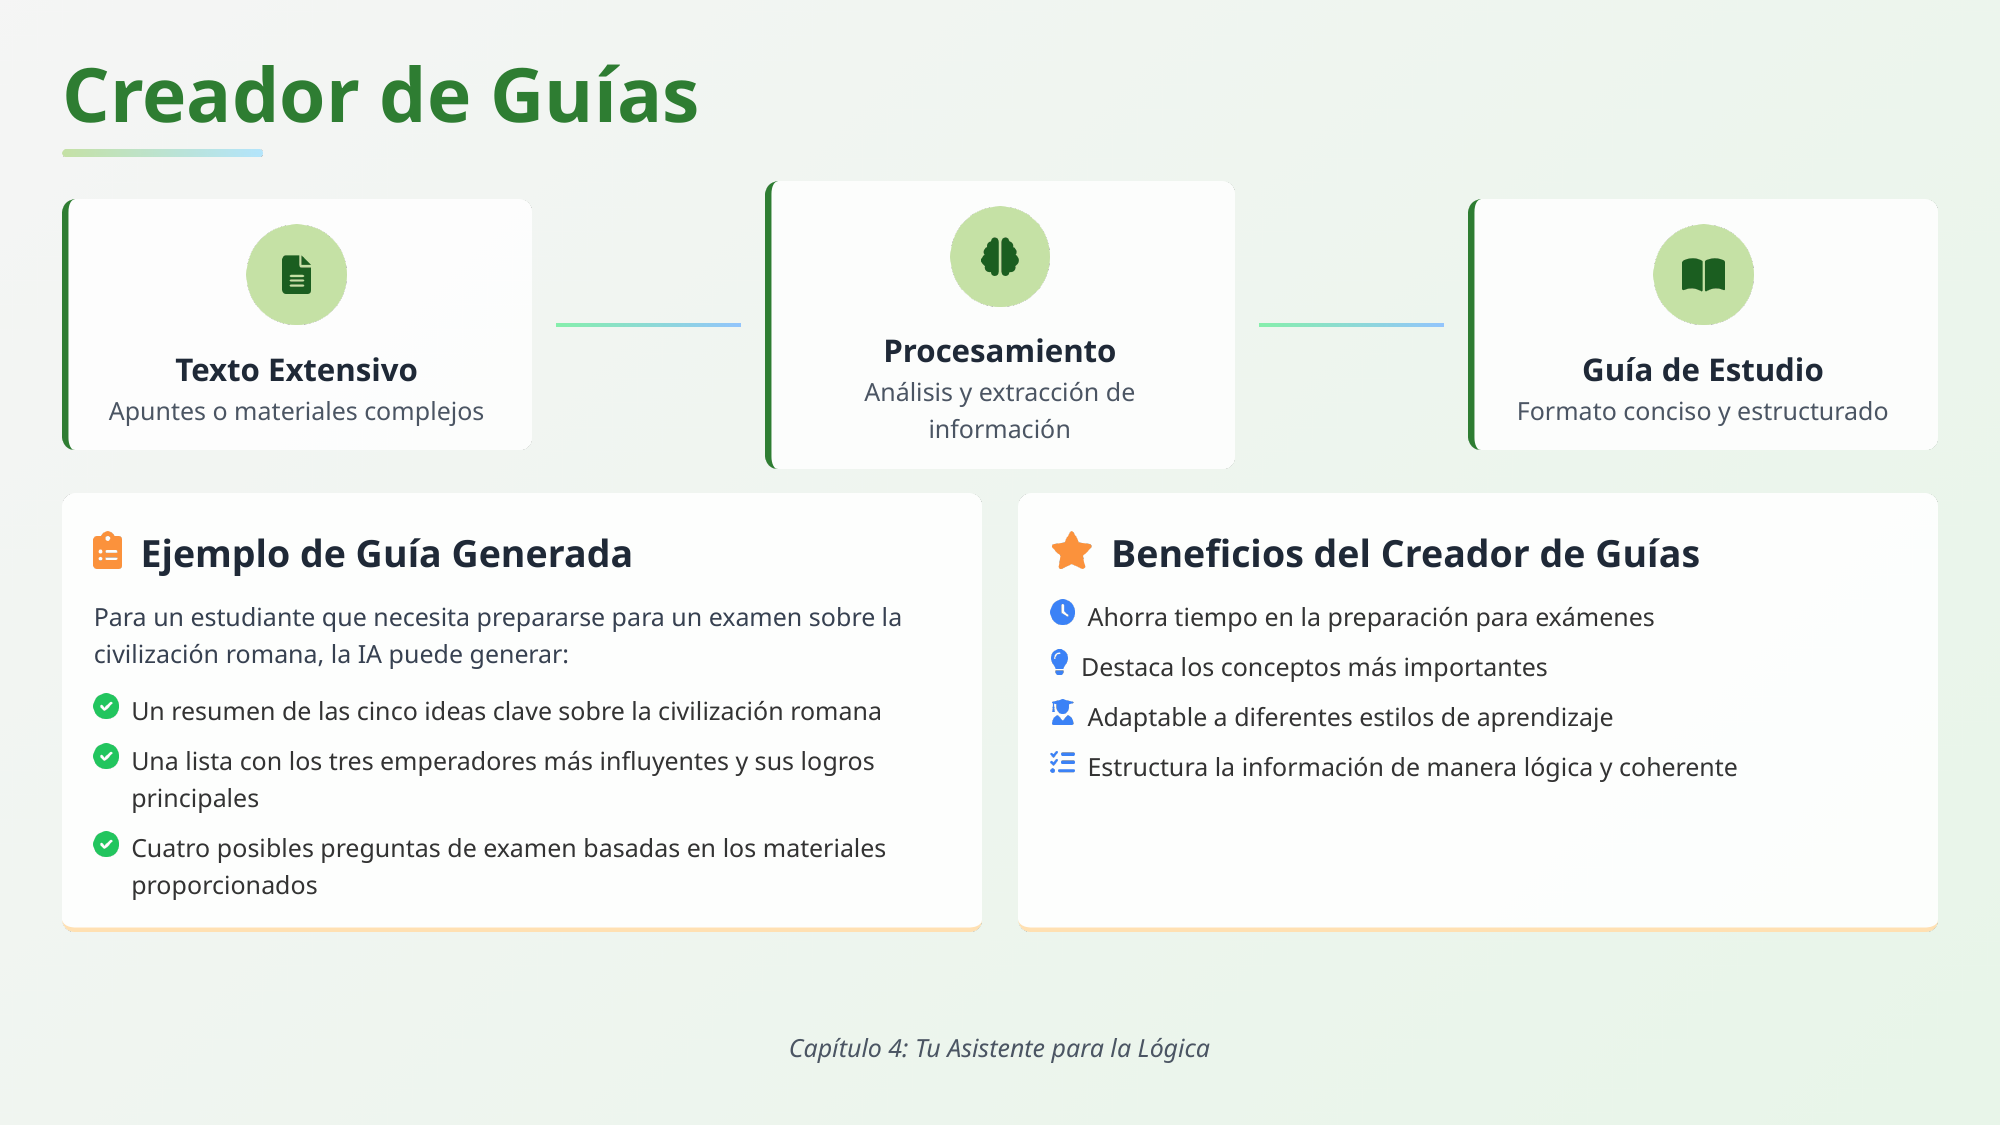

Creador de Guías
Procesamiento
Texto Extensivo
Guía de Estudio
Análisis y extracción de información
Apuntes o materiales complejos
Formato conciso y estructurado
Ejemplo de Guía Generada
Beneficios del Creador de Guías
Para un estudiante que necesita prepararse para un examen sobre la civilización romana, la IA puede generar:
Ahorra tiempo en la preparación para exámenes
Destaca los conceptos más importantes
Un resumen de las cinco ideas clave sobre la civilización romana
Adaptable a diferentes estilos de aprendizaje
Una lista con los tres emperadores más influyentes y sus logros principales
Estructura la información de manera lógica y coherente
Cuatro posibles preguntas de examen basadas en los materiales proporcionados
Capítulo 4: Tu Asistente para la Lógica